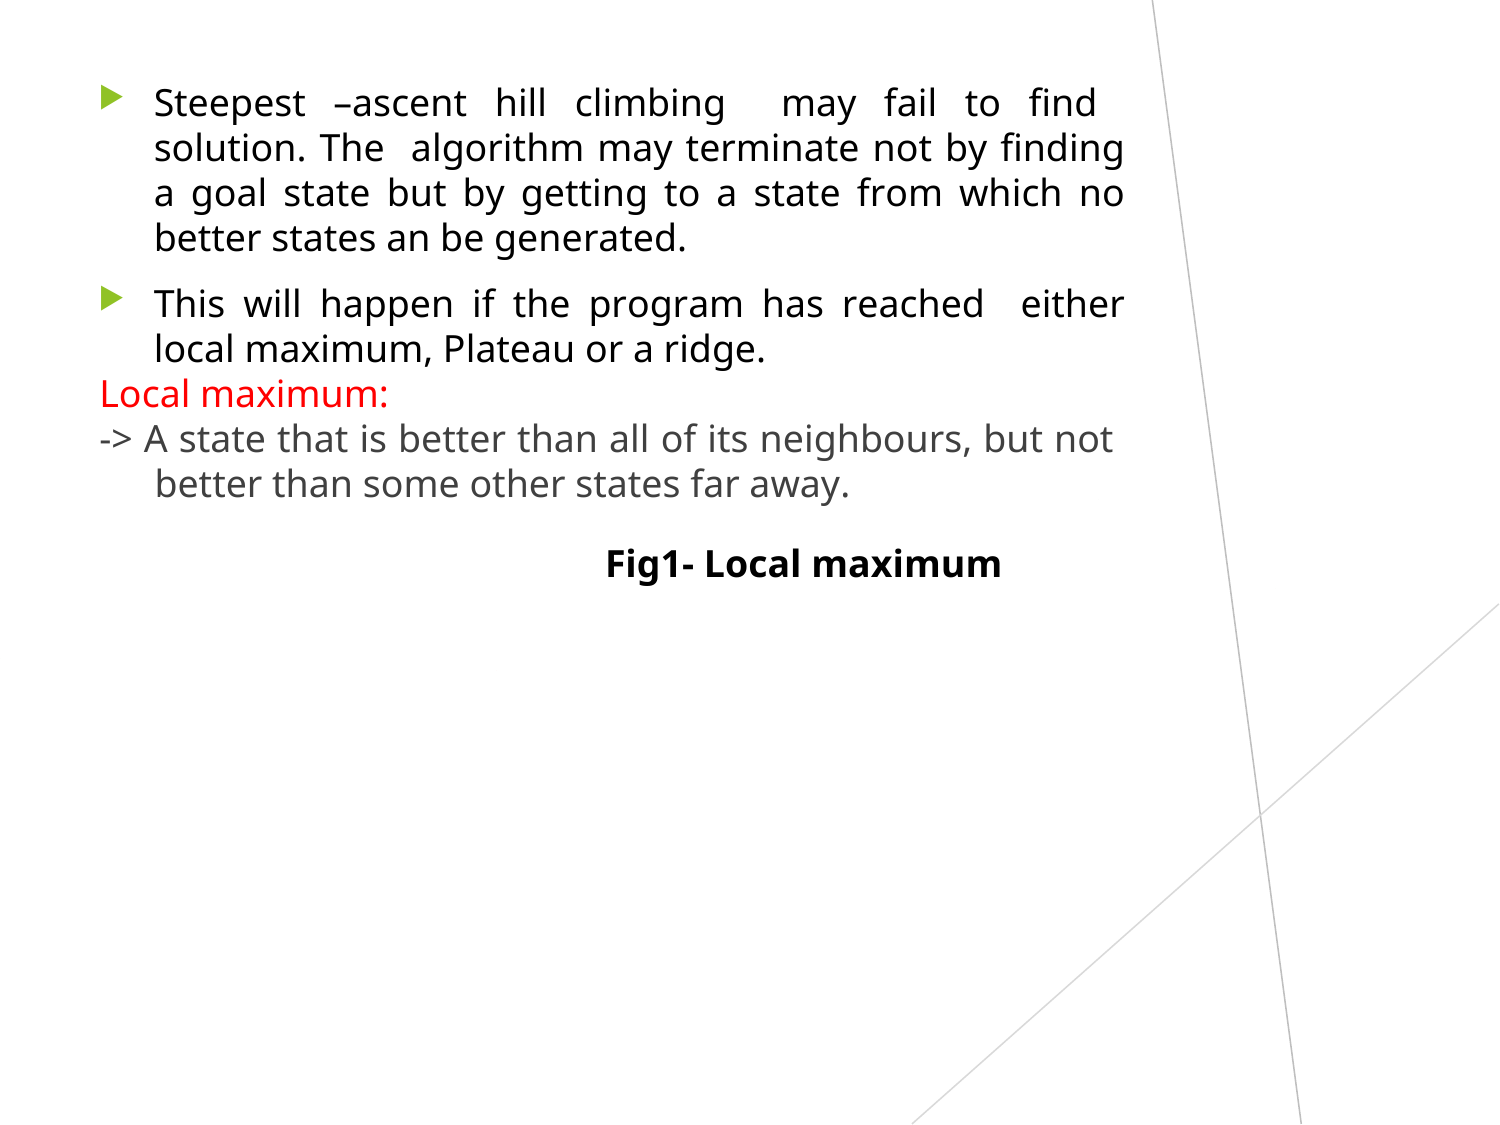

Steepest –ascent hill climbing may fail to find solution. The algorithm may terminate not by finding a goal state but by getting to a state from which no better states an be generated.
This will happen if the program has reached either local maximum, Plateau or a ridge.
Local maximum:
-> A state that is better than all of its neighbours, but not better than some other states far away.
Fig1- Local maximum